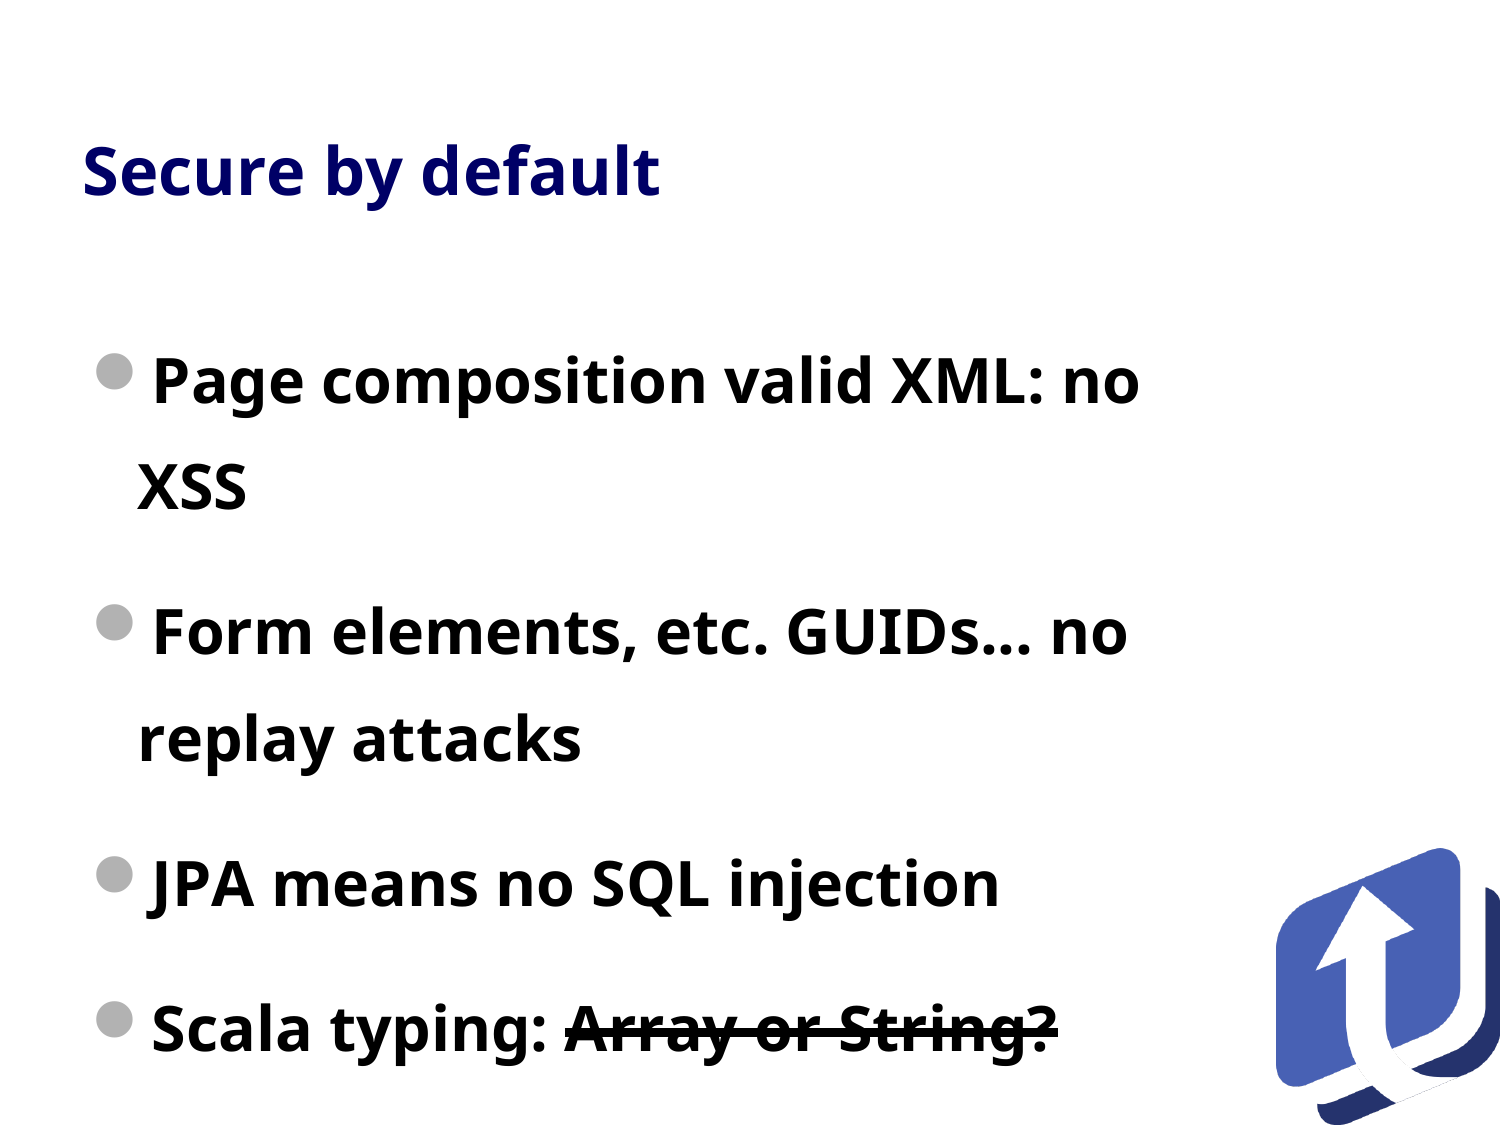

# Secure by default
Page composition valid XML: no XSS
Form elements, etc. GUIDs... no replay attacks
JPA means no SQL injection
Scala typing: Array or String?